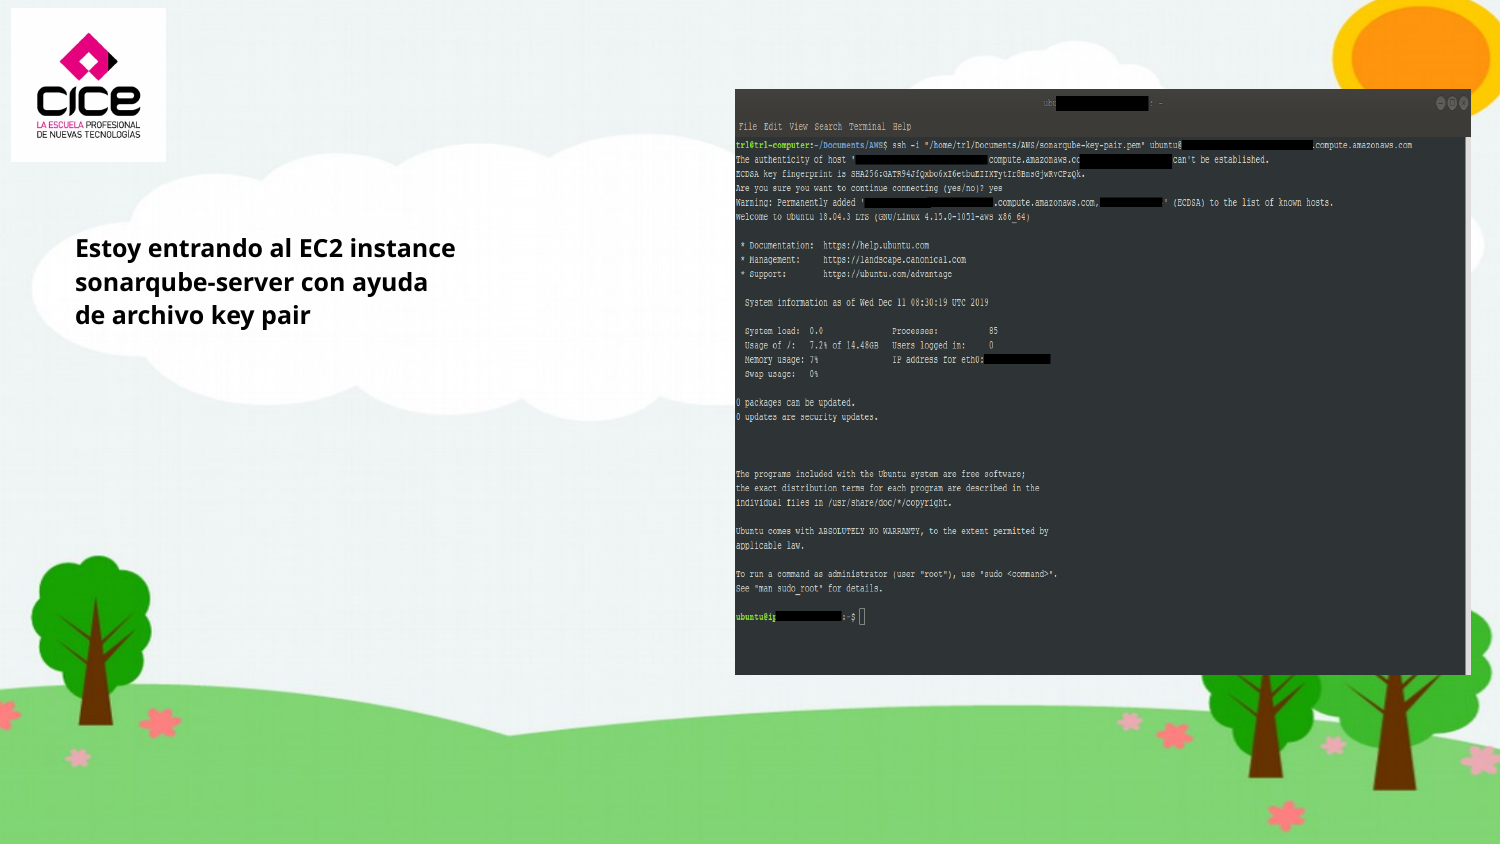

# Estoy entrando al EC2 instance sonarqube-server con ayuda de archivo key pair